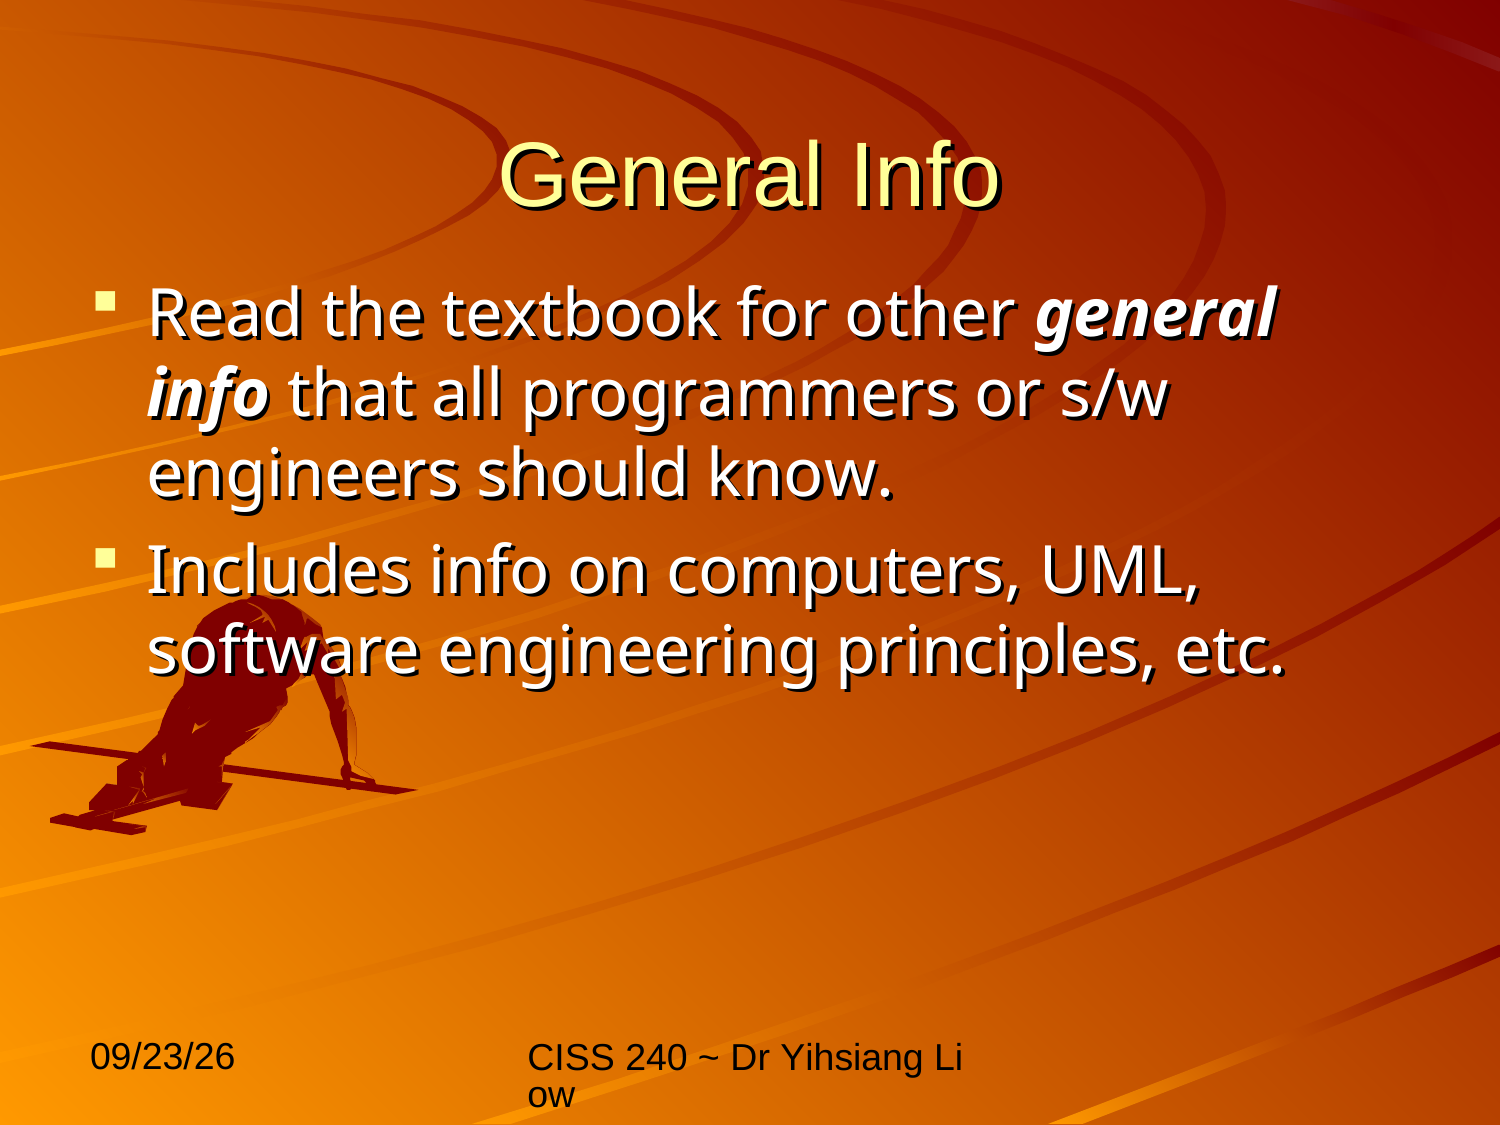

# General Info
Read the textbook for other general info that all programmers or s/w engineers should know.
Includes info on computers, UML, software engineering principles, etc.
CISS 240 ~ Dr Yihsiang Liow